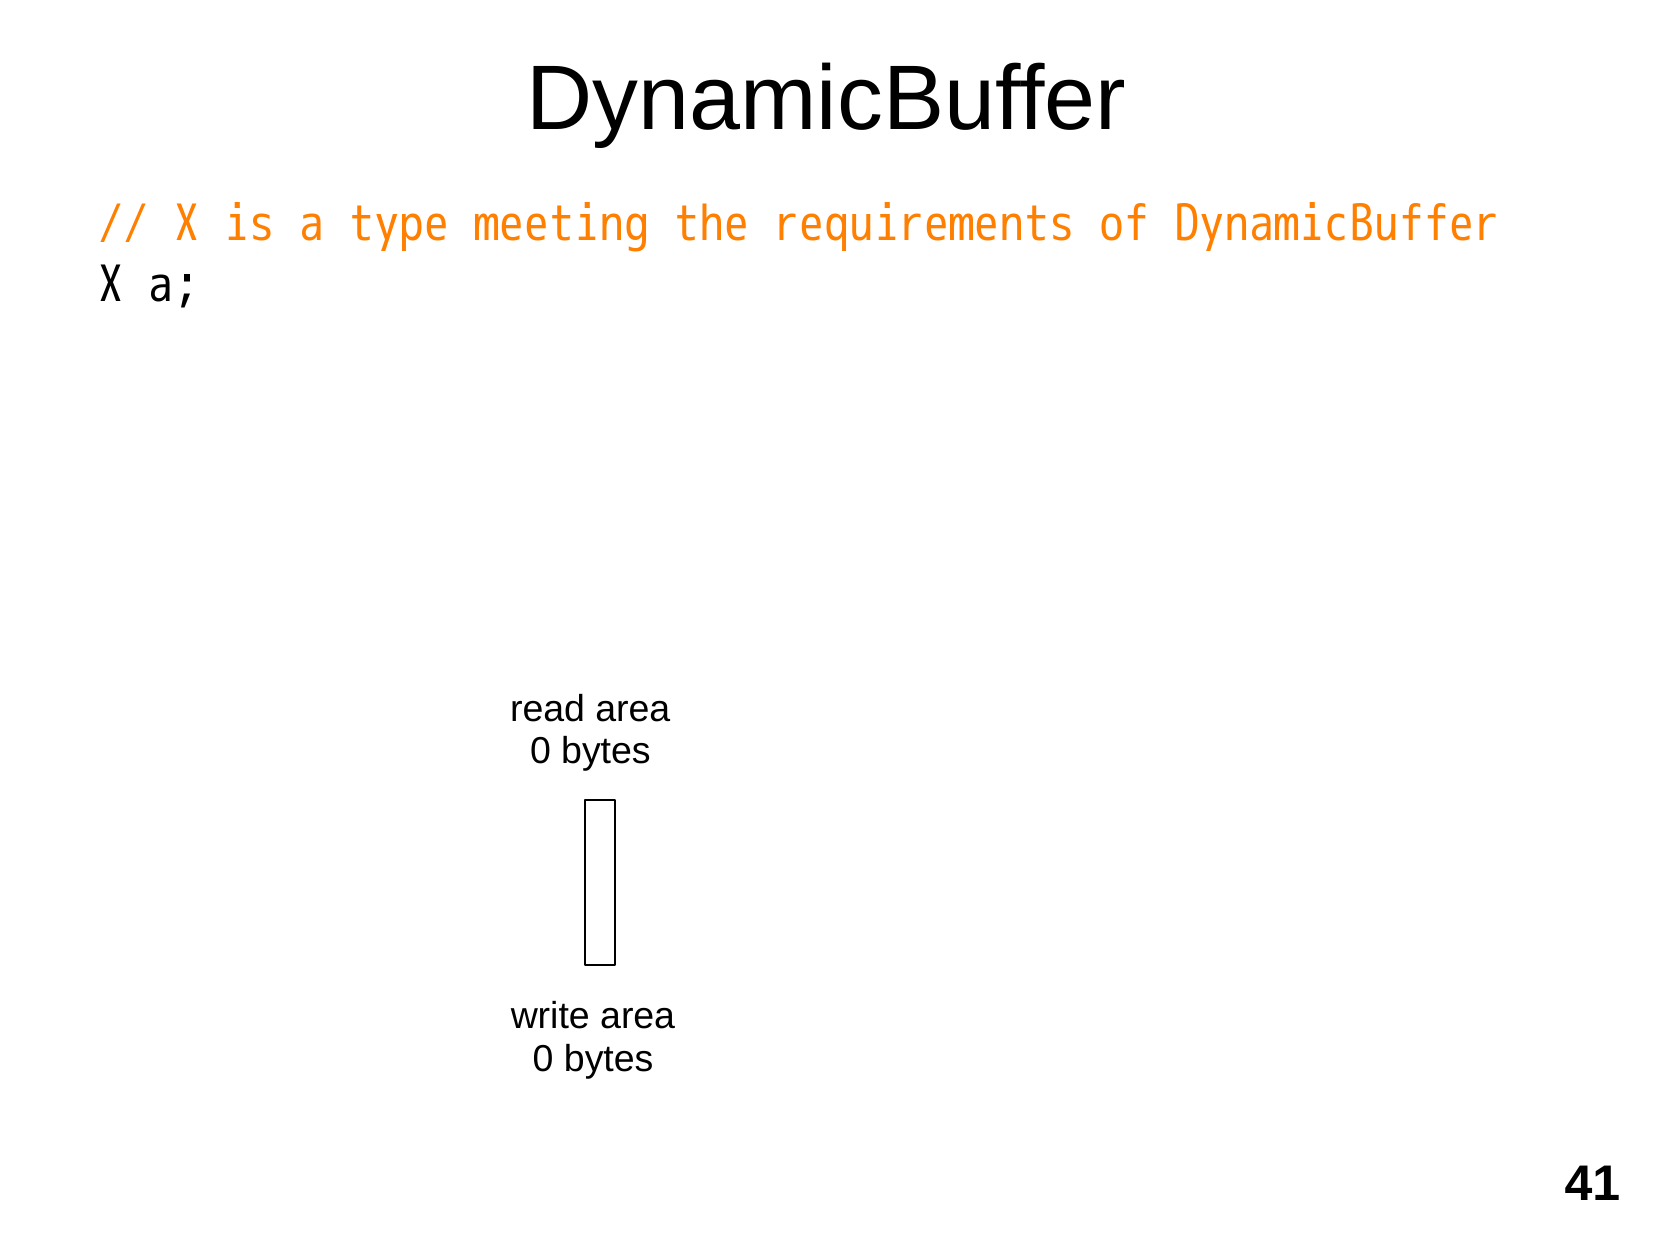

# DynamicBuffer
// X is a type meeting the requirements of DynamicBuffer
X a;
read area
0 bytes
write area
0 bytes
41